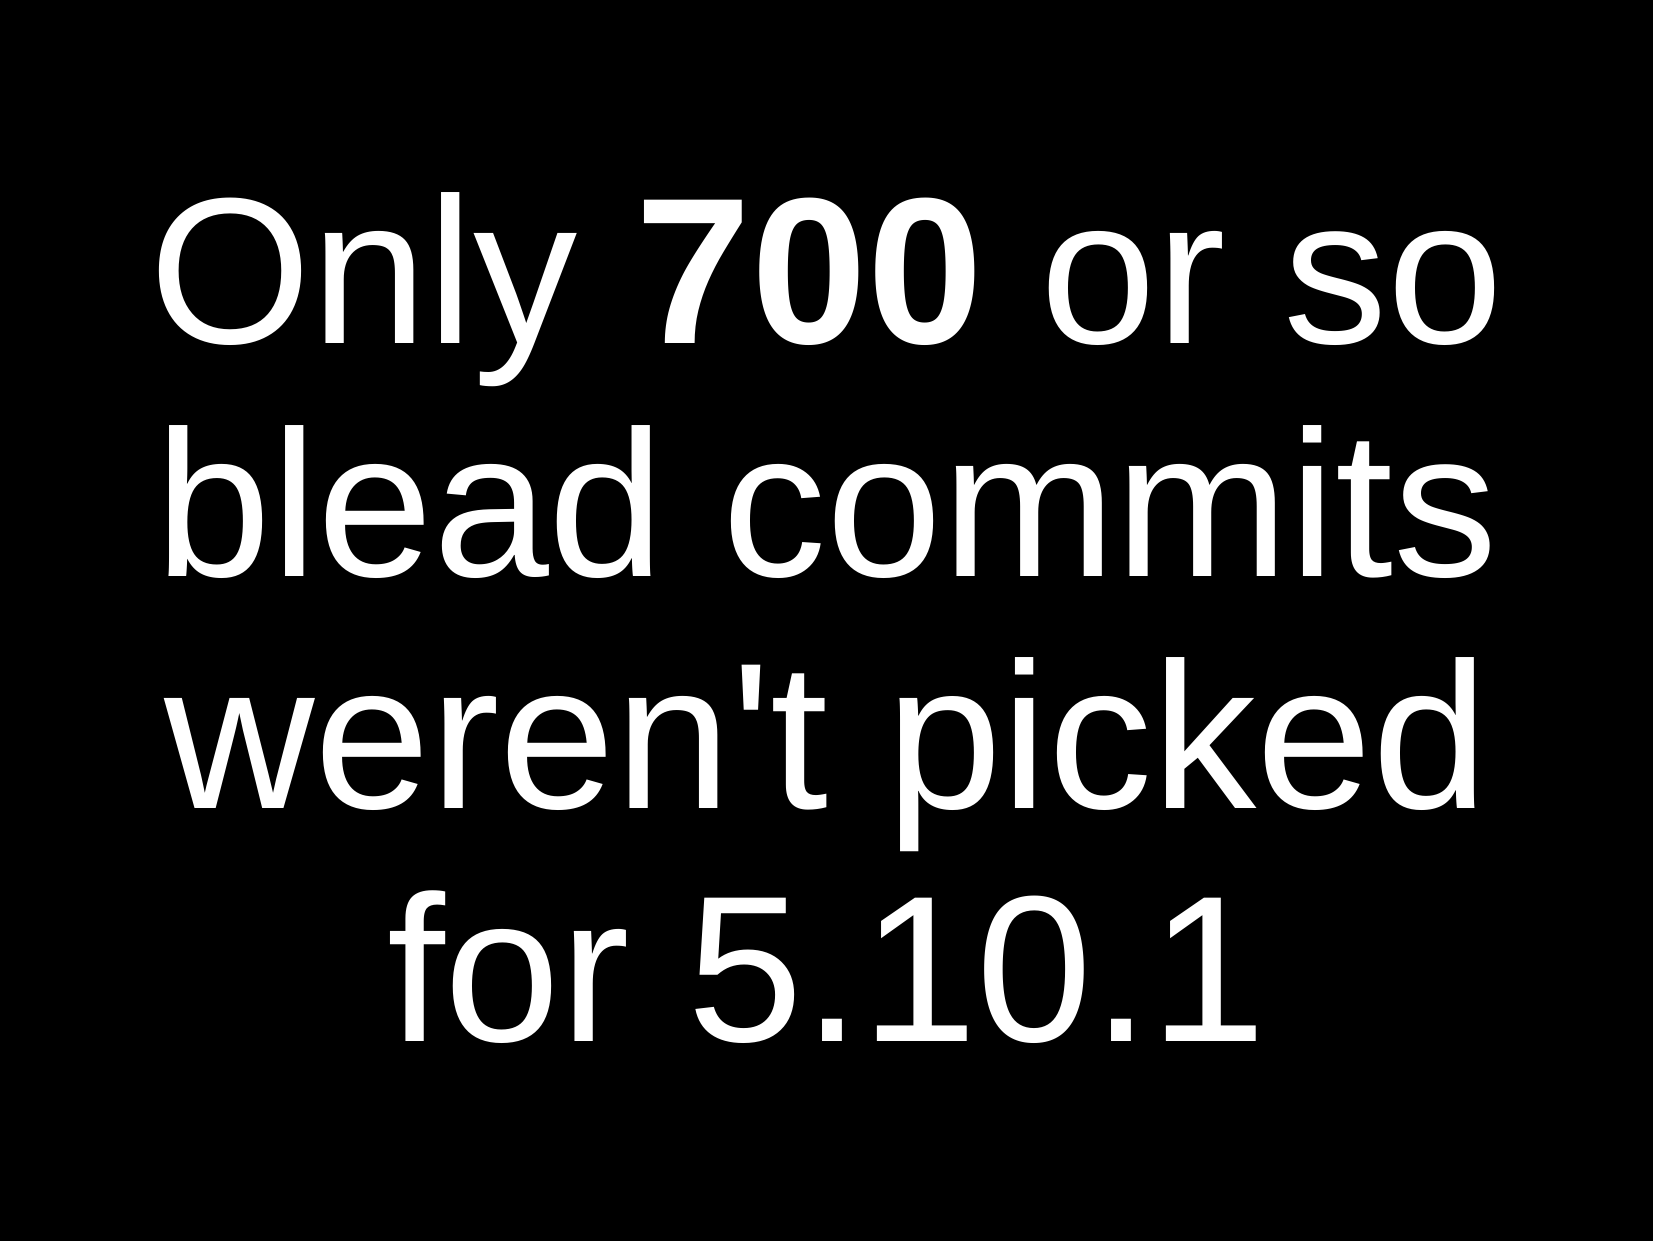

# Only 700 or so blead commits weren't picked for 5.10.1